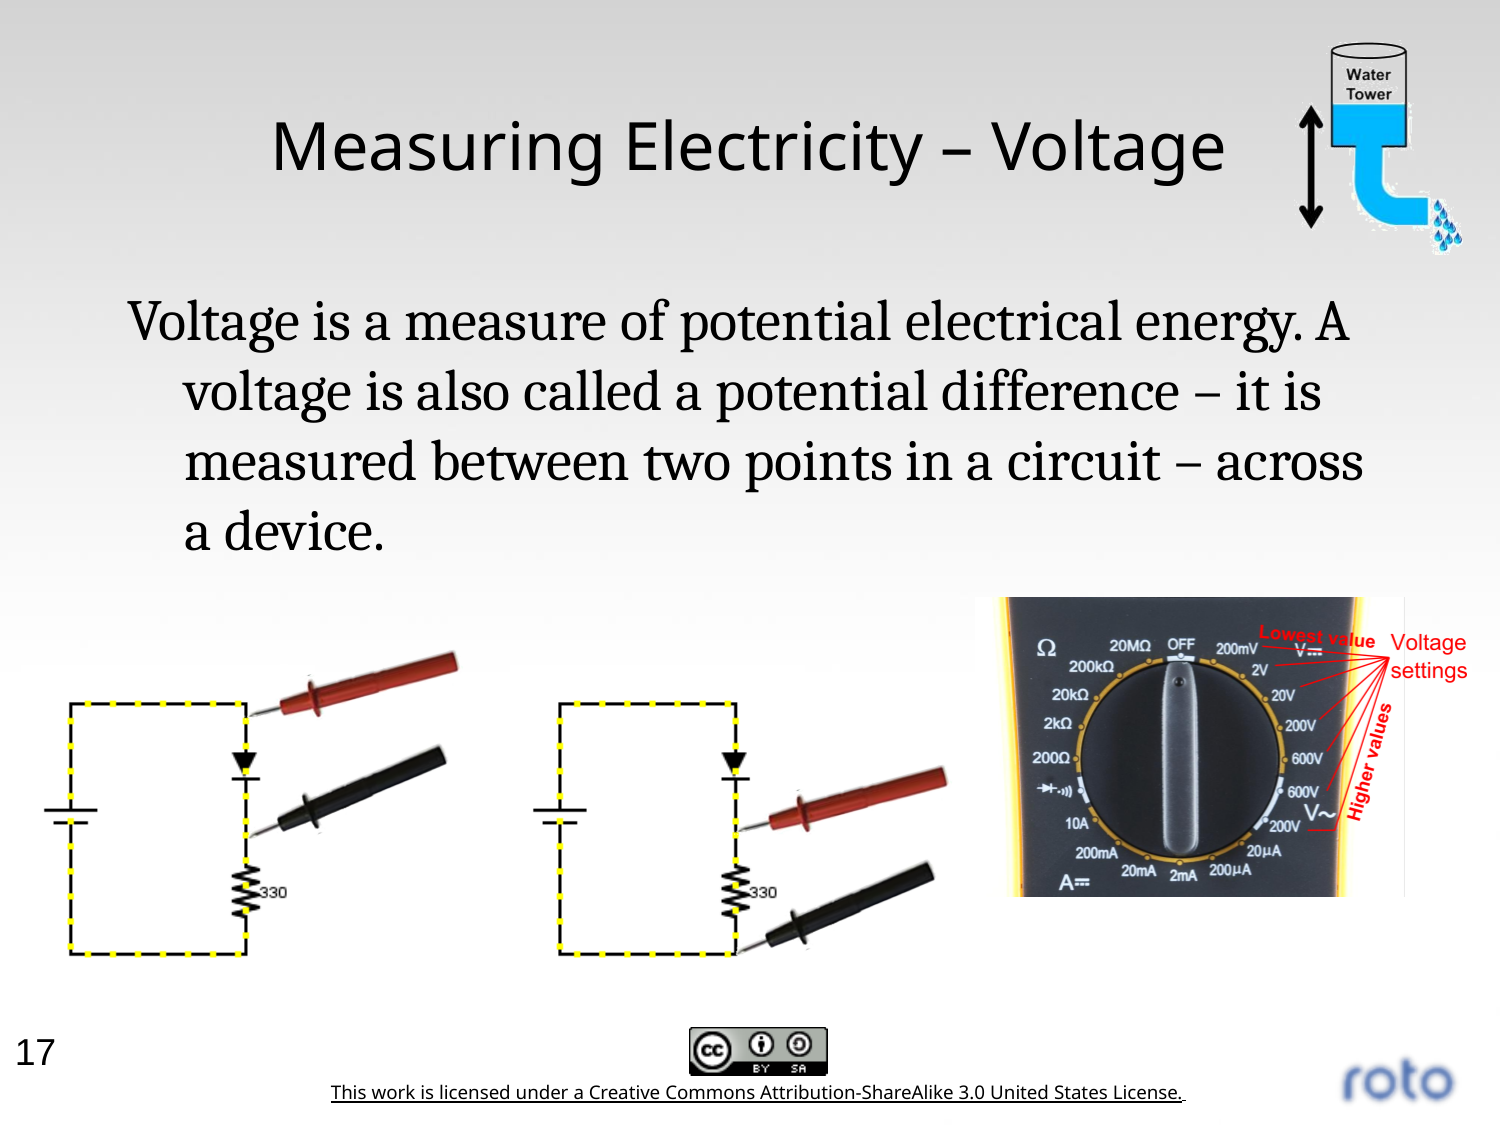

# Measuring Electricity – Voltage
Voltage is a measure of potential electrical energy. A voltage is also called a potential difference – it is measured between two points in a circuit – across a device.